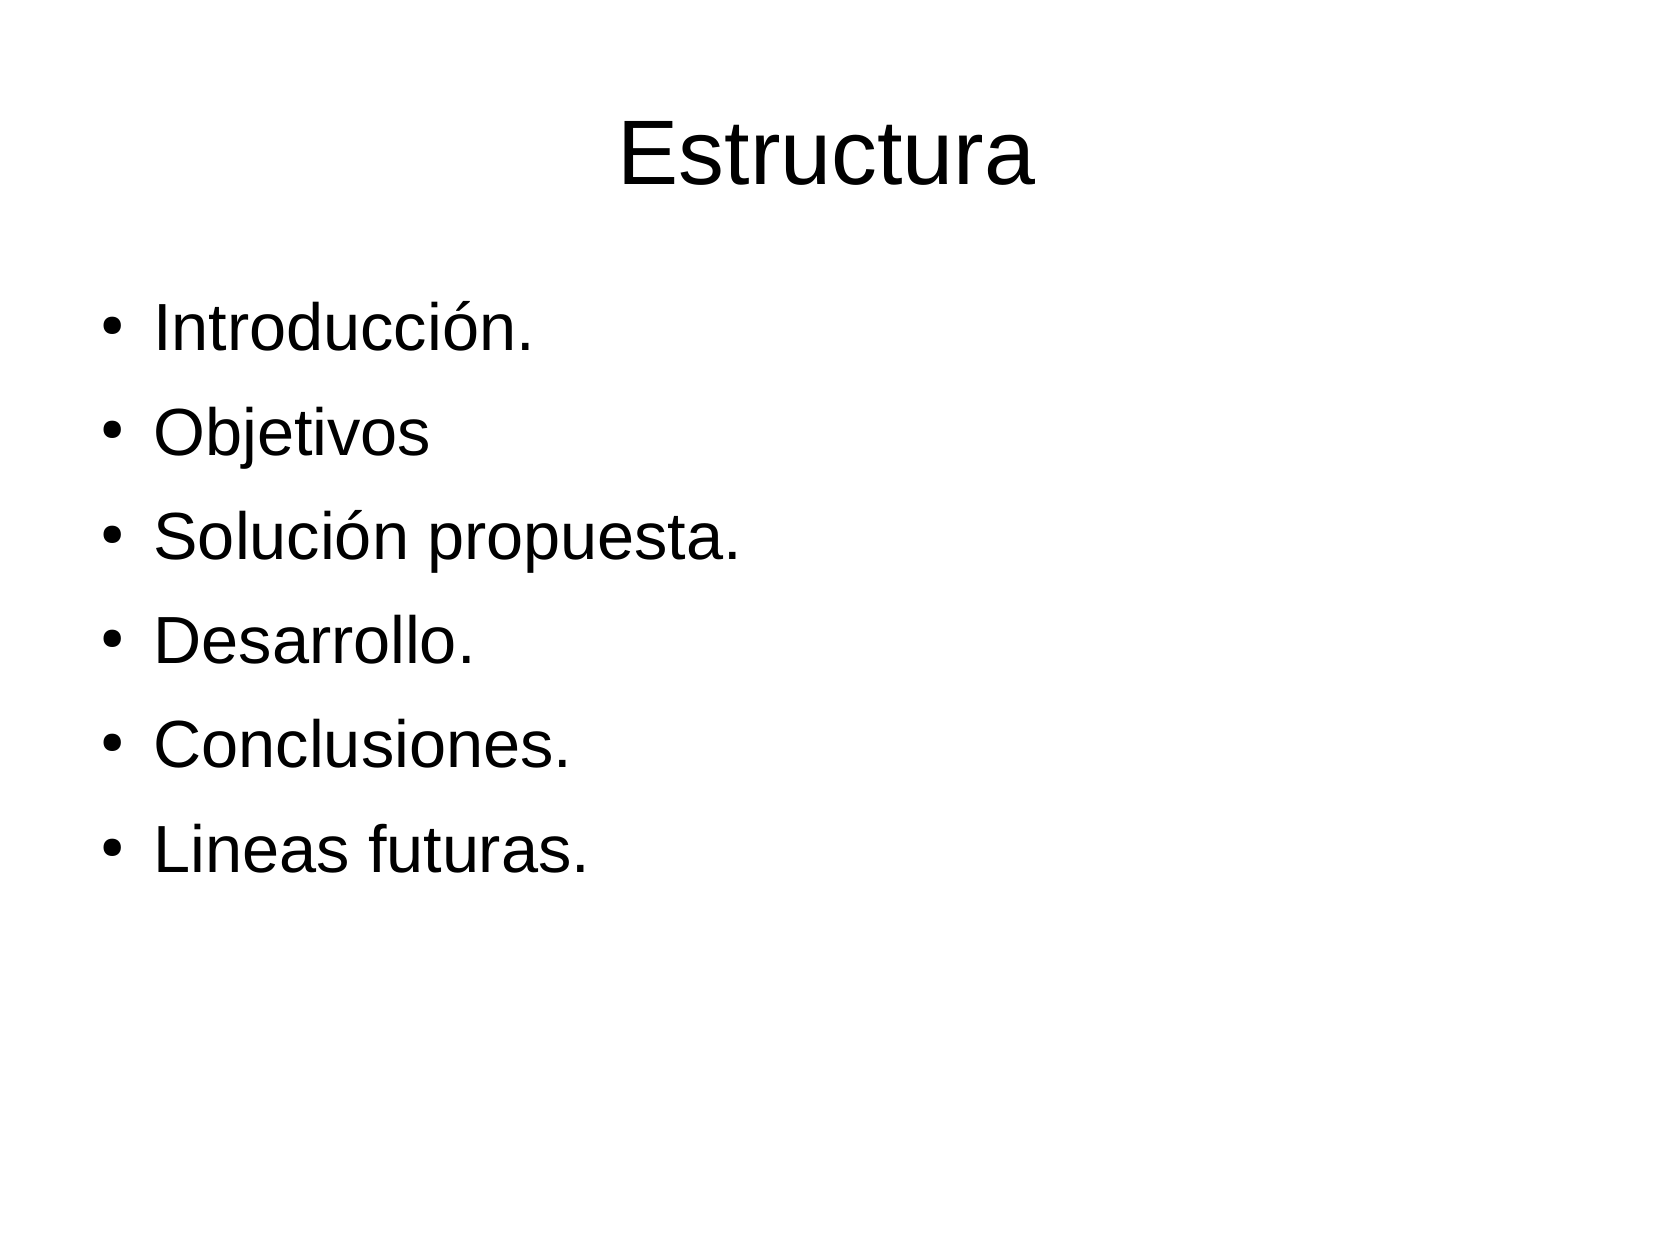

# Estructura
Introducción.
Objetivos
Solución propuesta.
Desarrollo.
Conclusiones.
Lineas futuras.